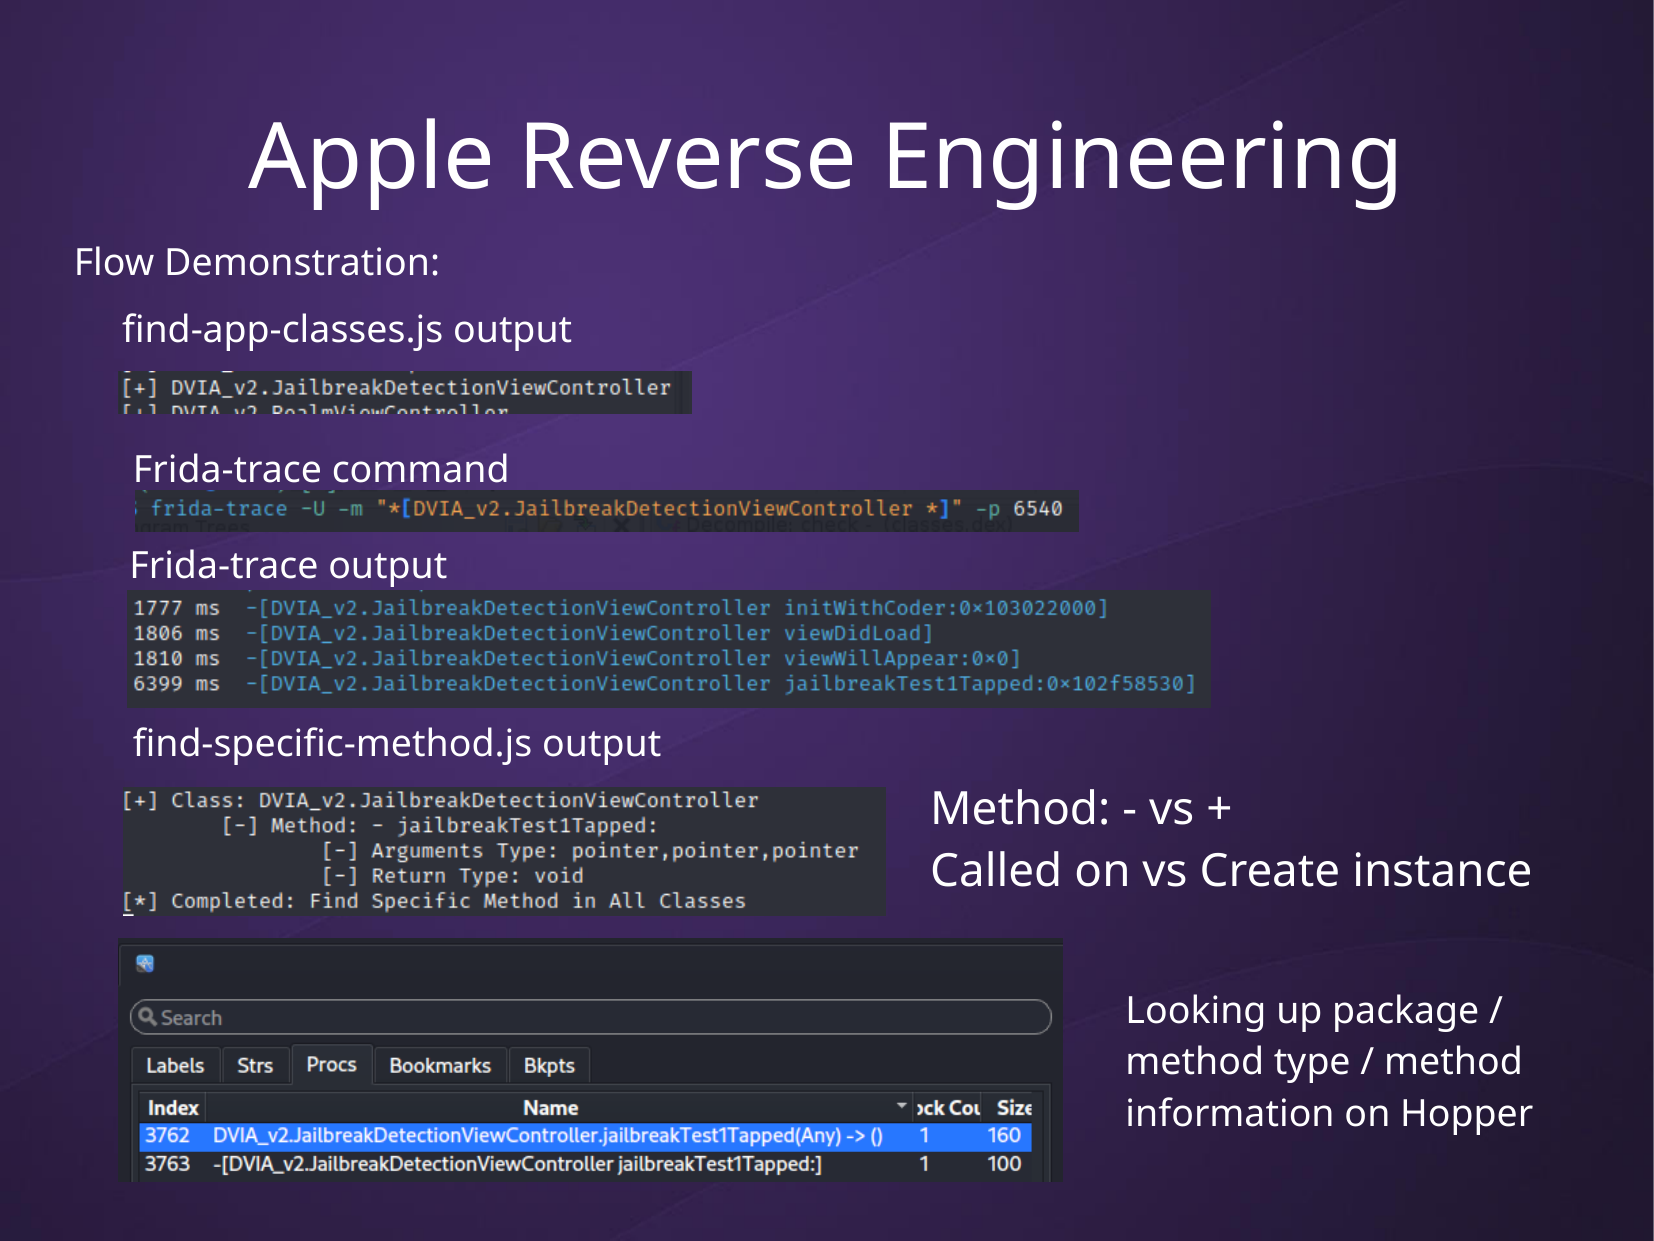

# Apple Reverse Engineering
Flow Demonstration:
find-app-classes.js output
Frida-trace command
Frida-trace output
find-specific-method.js output
Method: - vs +
Called on vs Create instance
Looking up package / method type / method information on Hopper